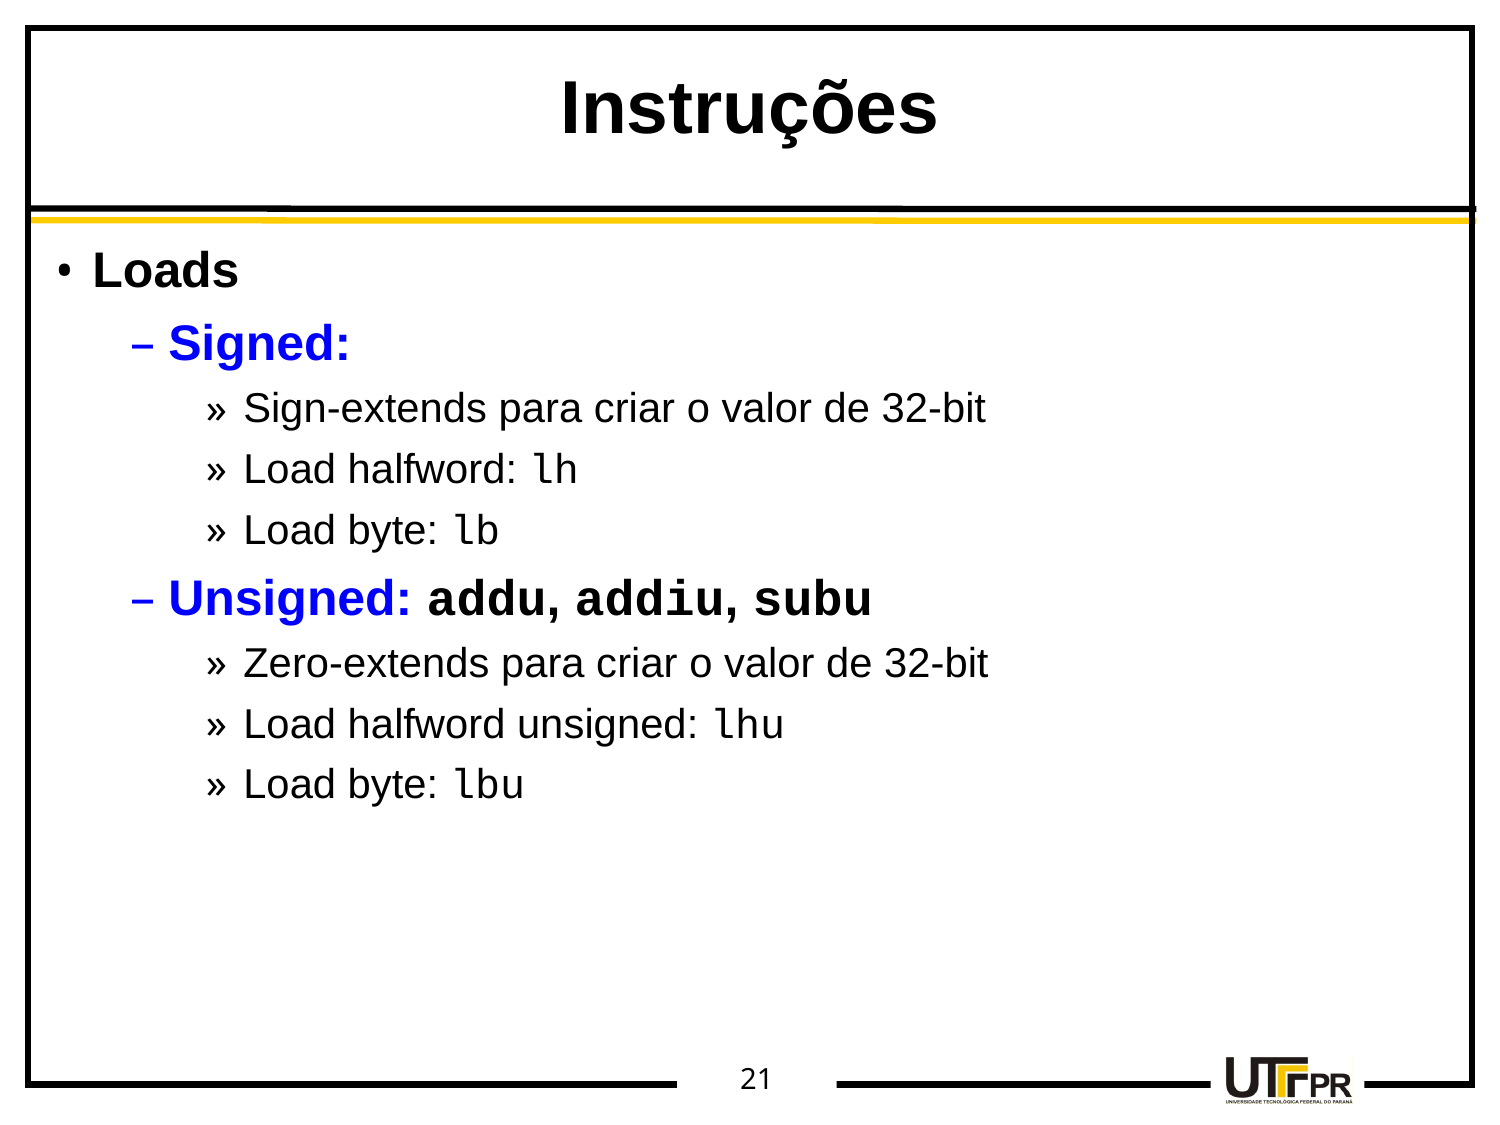

# Instruções
Loads
Signed:
Sign-extends para criar o valor de 32-bit
Load halfword: lh
Load byte: lb
Unsigned: addu, addiu, subu
Zero-extends para criar o valor de 32-bit
Load halfword unsigned: lhu
Load byte: lbu